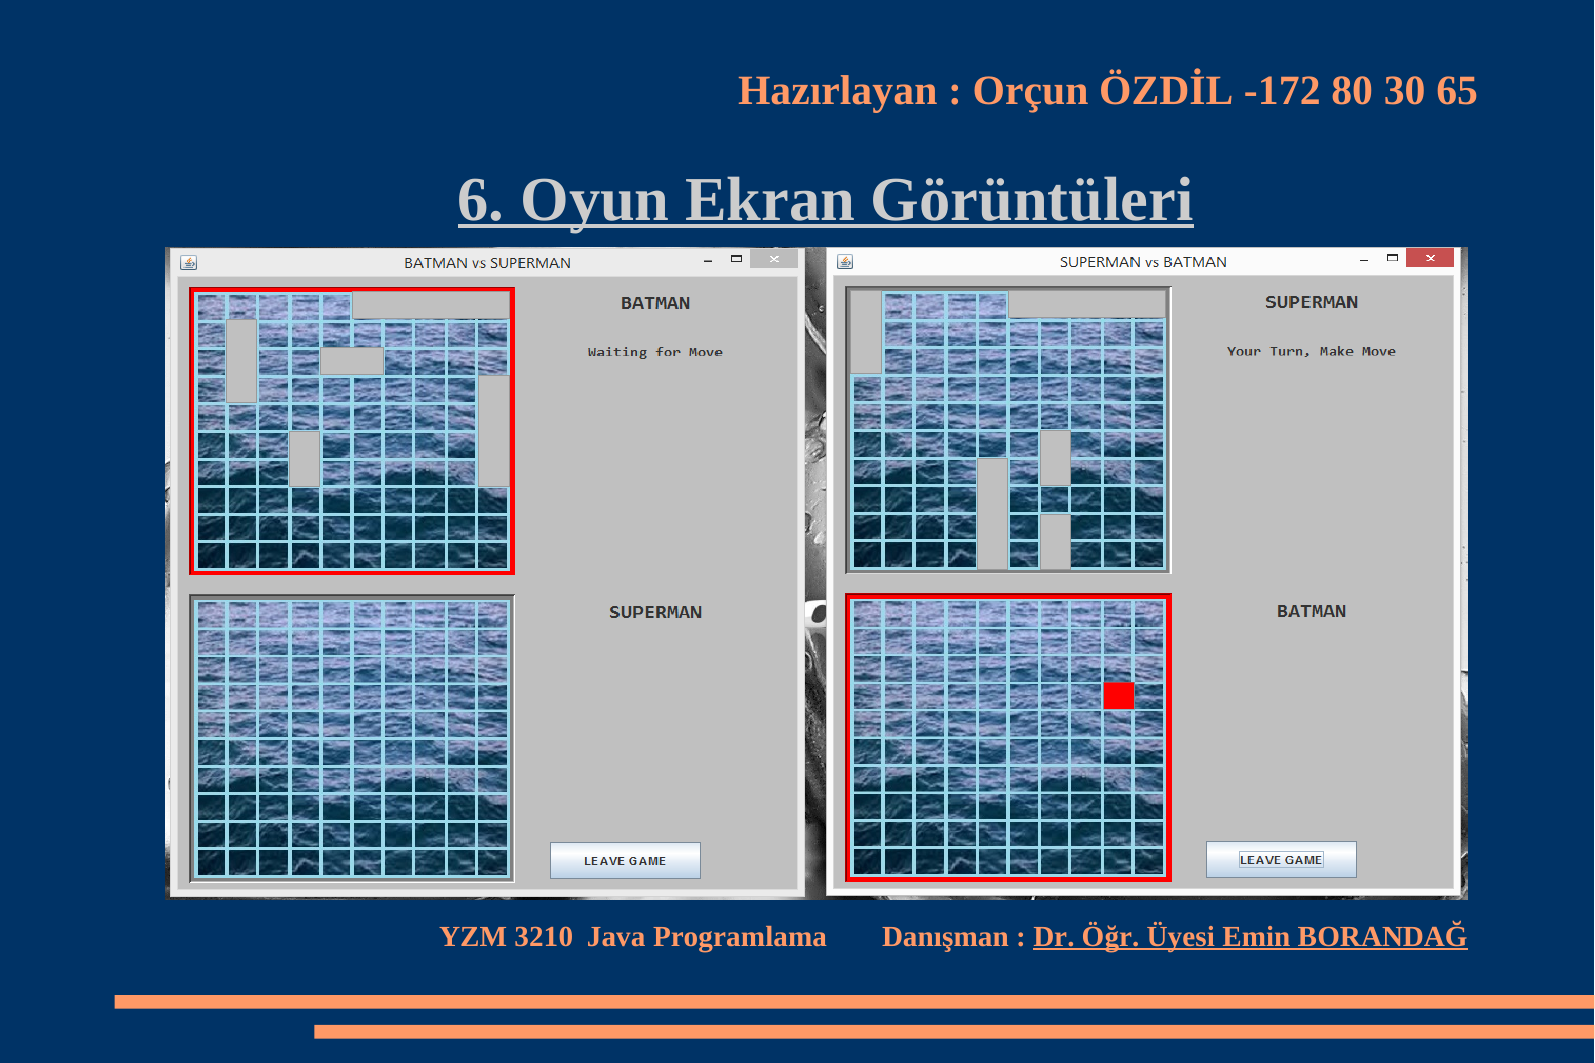

# Hazırlayan : Orçun ÖZDİL -172 80 30 65
6. Oyun Ekran Görüntüleri
YZM 3210	Java Programlama	Danışman : Dr. Öğr. Üyesi Emin BORANDAĞ